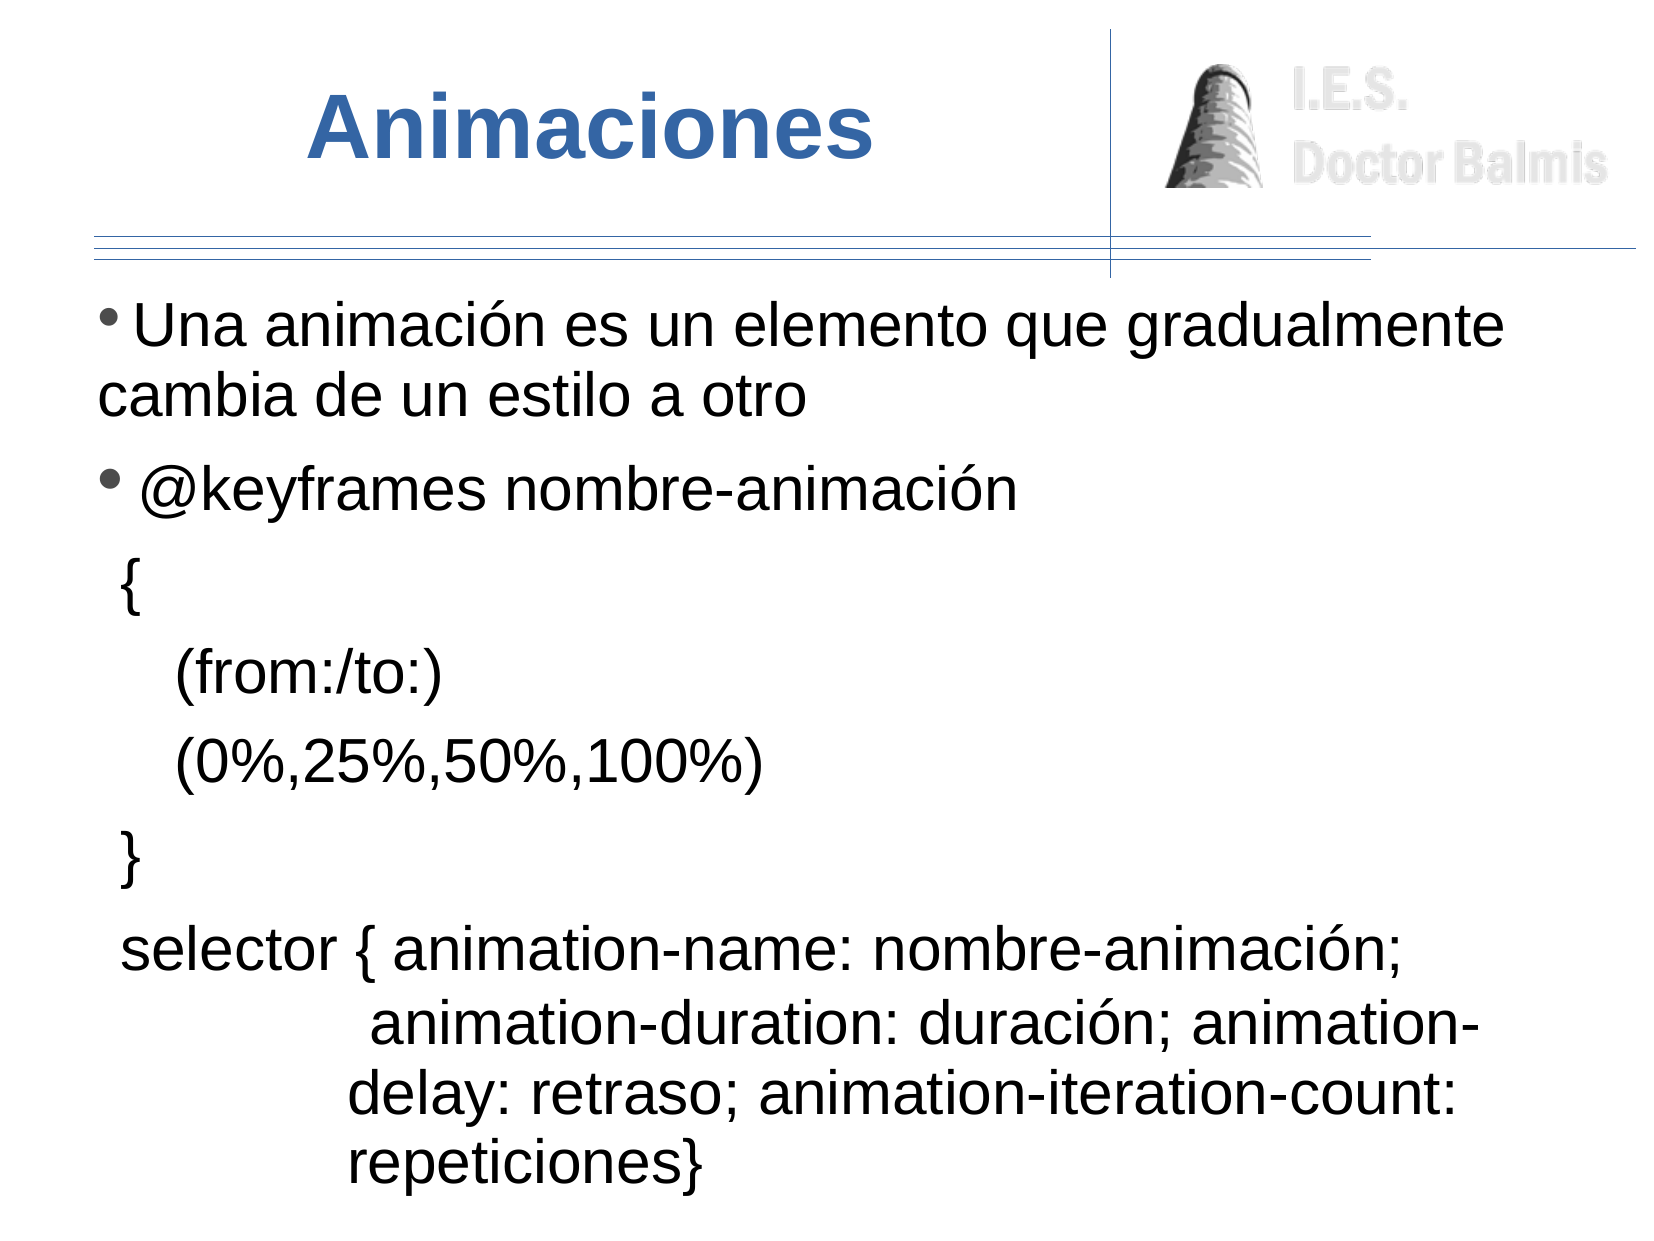

# Animaciones
 Una animación es un elemento que gradualmente cambia de un estilo a otro
 @keyframes nombre-animación
{
(from:/to:)
(0%,25%,50%,100%)
}
selector { animation-name: nombre-animación;
animation-duration: duración; animation-delay: retraso; animation-iteration-count: repeticiones}